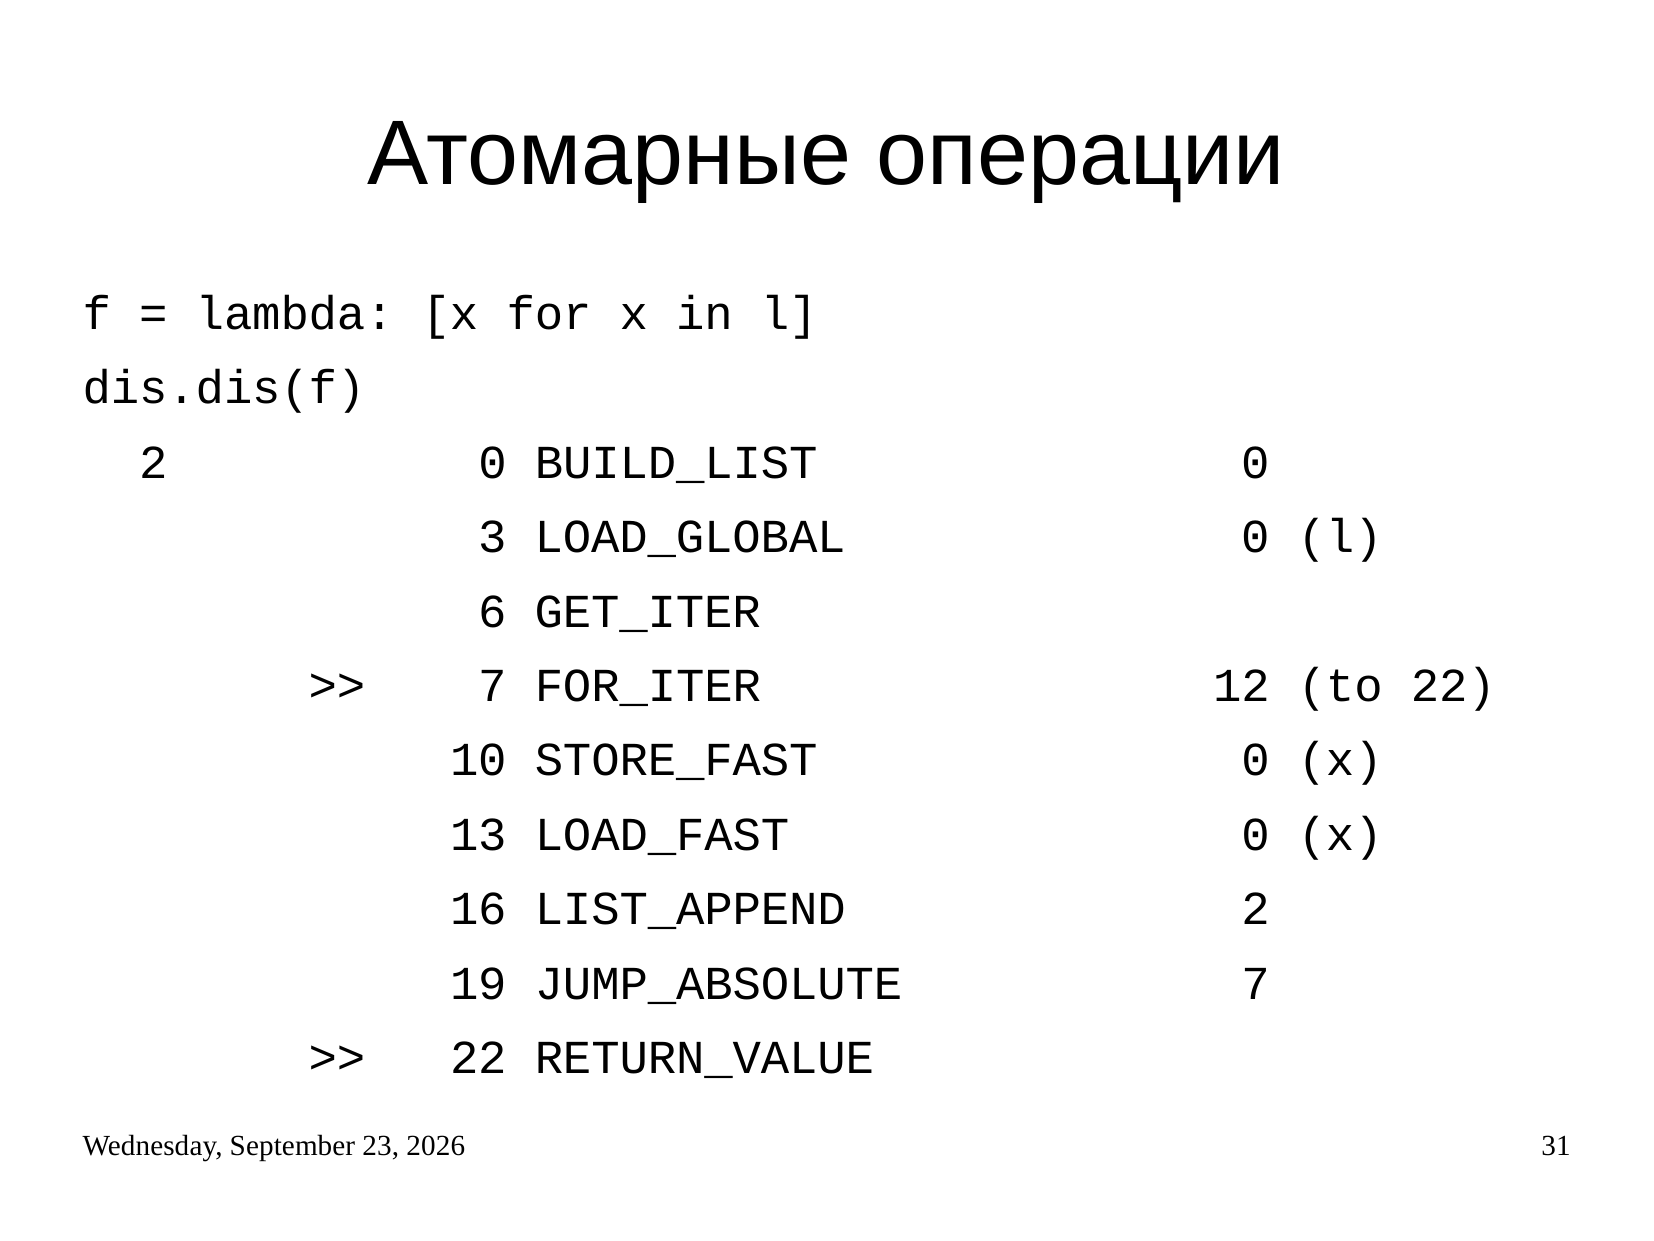

# Атомарные операции
f = lambda: [x for x in l]
dis.dis(f)
 2 0 BUILD_LIST 0
 3 LOAD_GLOBAL 0 (l)
 6 GET_ITER
 >> 7 FOR_ITER 12 (to 22)
 10 STORE_FAST 0 (x)
 13 LOAD_FAST 0 (x)
 16 LIST_APPEND 2
 19 JUMP_ABSOLUTE 7
 >> 22 RETURN_VALUE
31